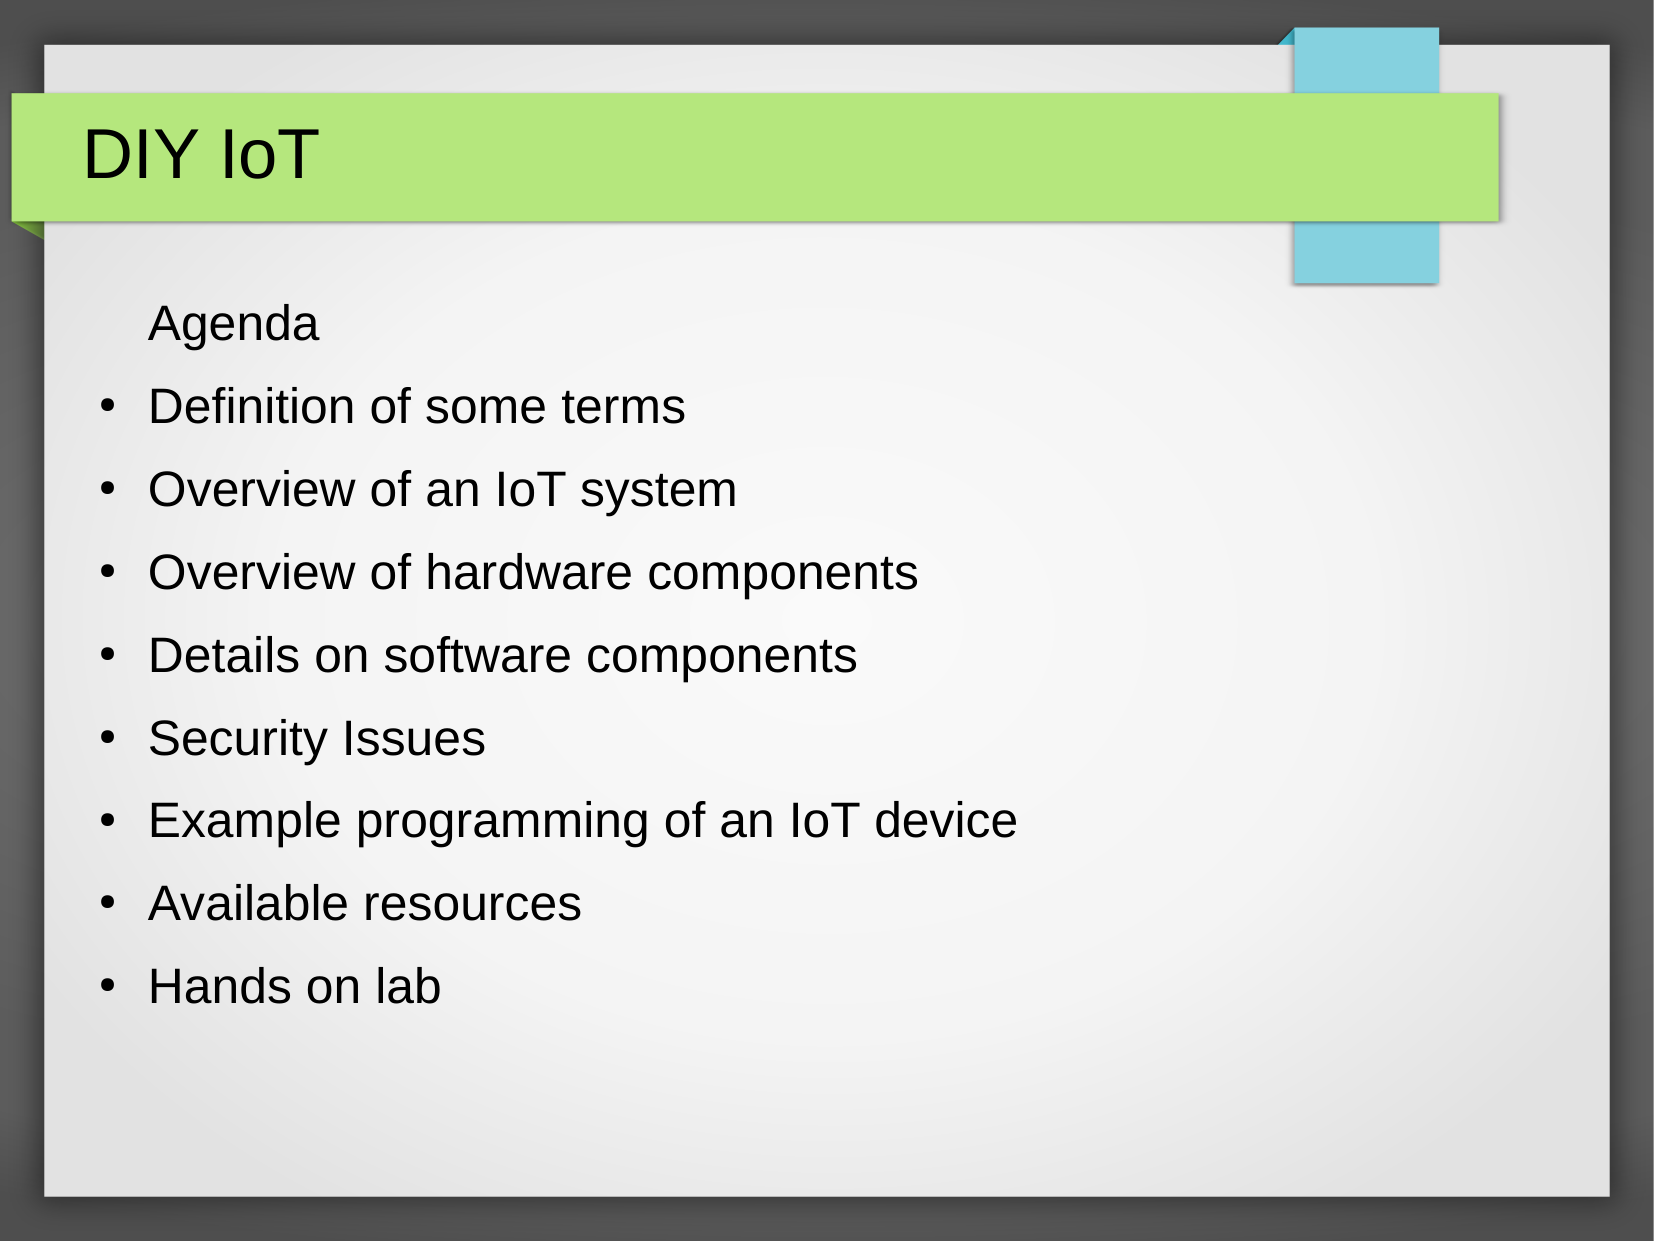

# DIY IoT
Agenda
Definition of some terms
Overview of an IoT system
Overview of hardware components
Details on software components
Security Issues
Example programming of an IoT device
Available resources
Hands on lab